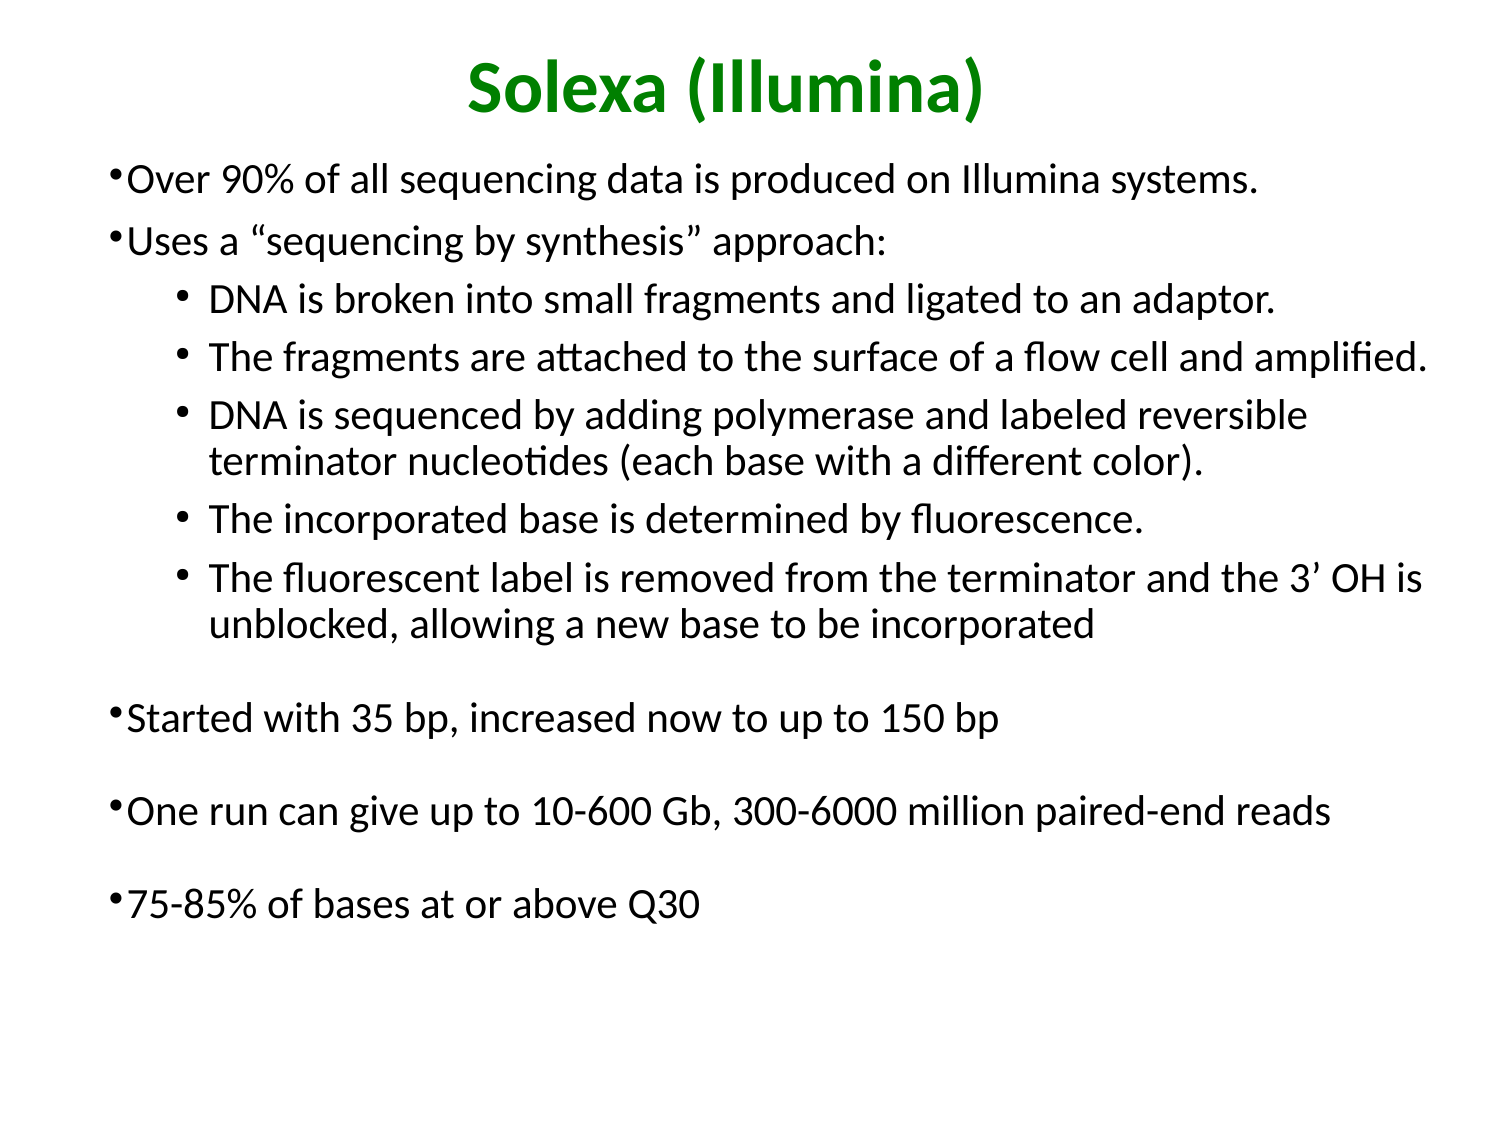

Solexa (Illumina)
Over 90% of all sequencing data is produced on Illumina systems.
Uses a “sequencing by synthesis” approach:
DNA is broken into small fragments and ligated to an adaptor.
The fragments are attached to the surface of a flow cell and amplified.
DNA is sequenced by adding polymerase and labeled reversible terminator nucleotides (each base with a different color).
The incorporated base is determined by fluorescence.
The fluorescent label is removed from the terminator and the 3’ OH is unblocked, allowing a new base to be incorporated
Started with 35 bp, increased now to up to 150 bp
One run can give up to 10-600 Gb, 300-6000 million paired-end reads
75-85% of bases at or above Q30